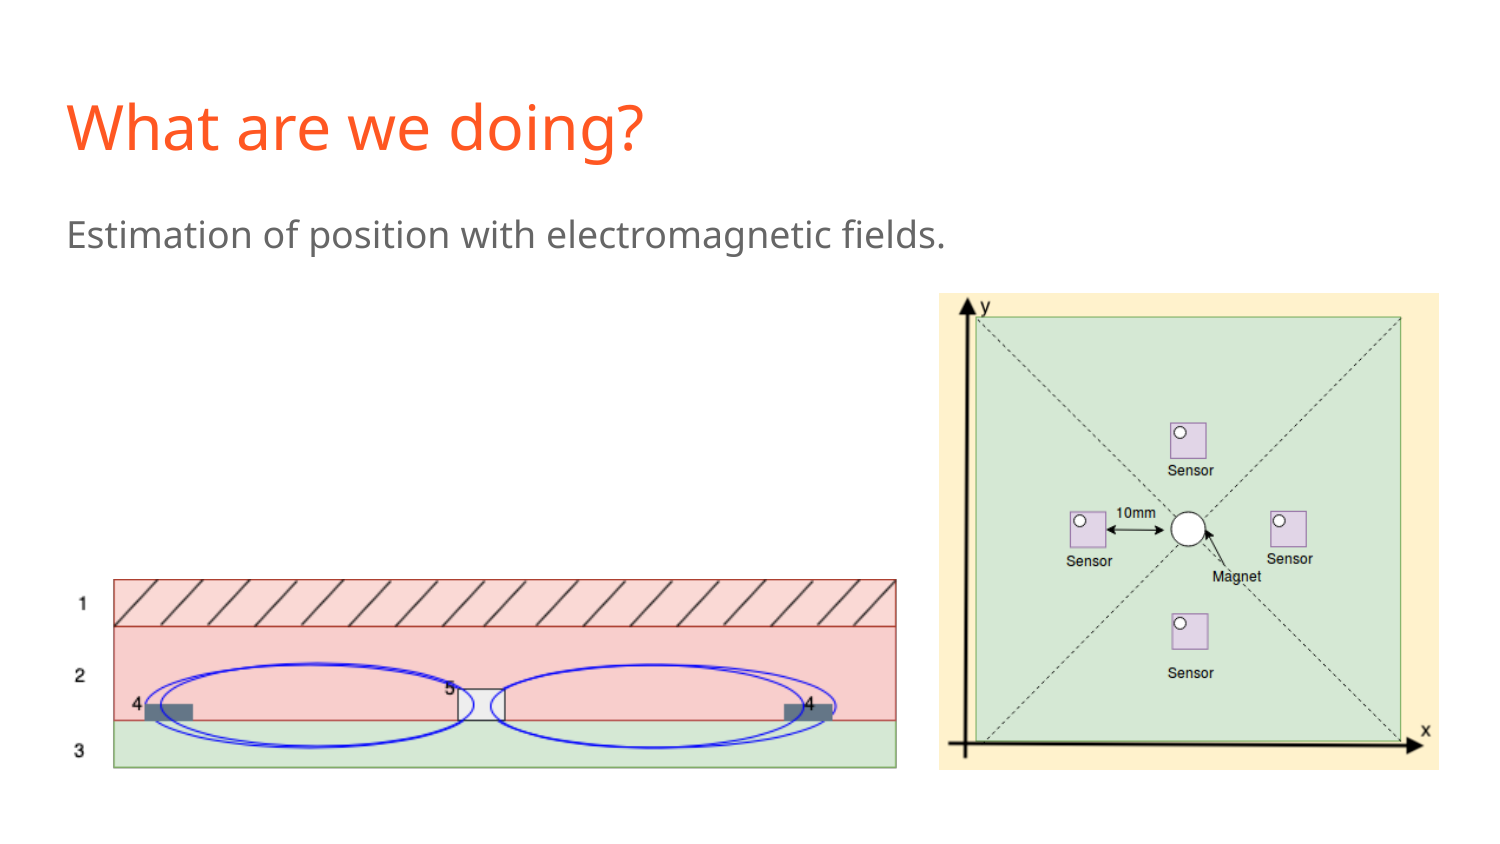

# What are we doing?
Estimation of position with electromagnetic fields.